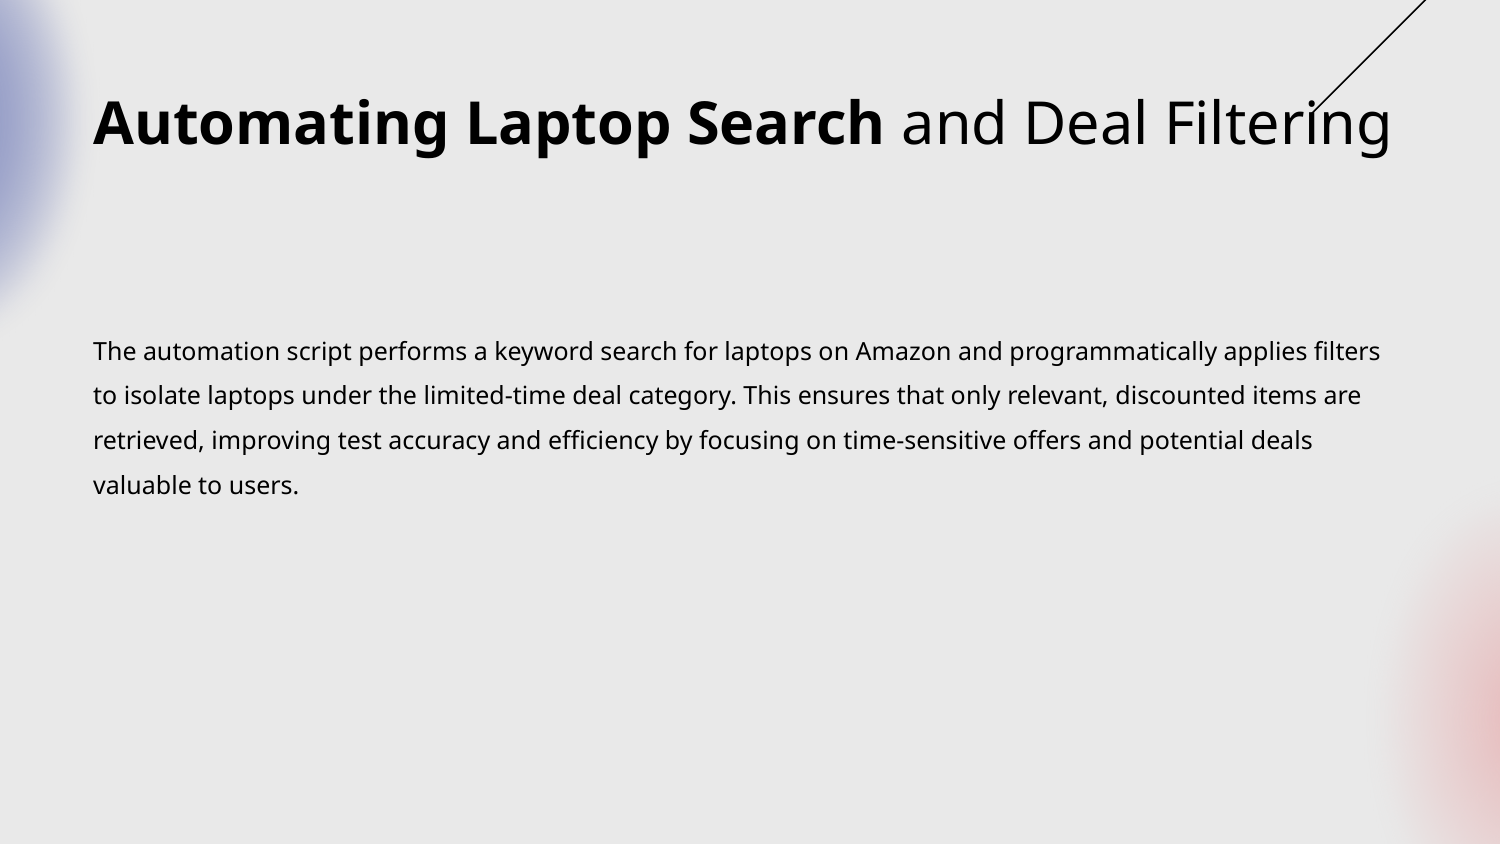

Automating Laptop Search and Deal Filtering
The automation script performs a keyword search for laptops on Amazon and programmatically applies filters to isolate laptops under the limited-time deal category. This ensures that only relevant, discounted items are retrieved, improving test accuracy and efficiency by focusing on time-sensitive offers and potential deals valuable to users.